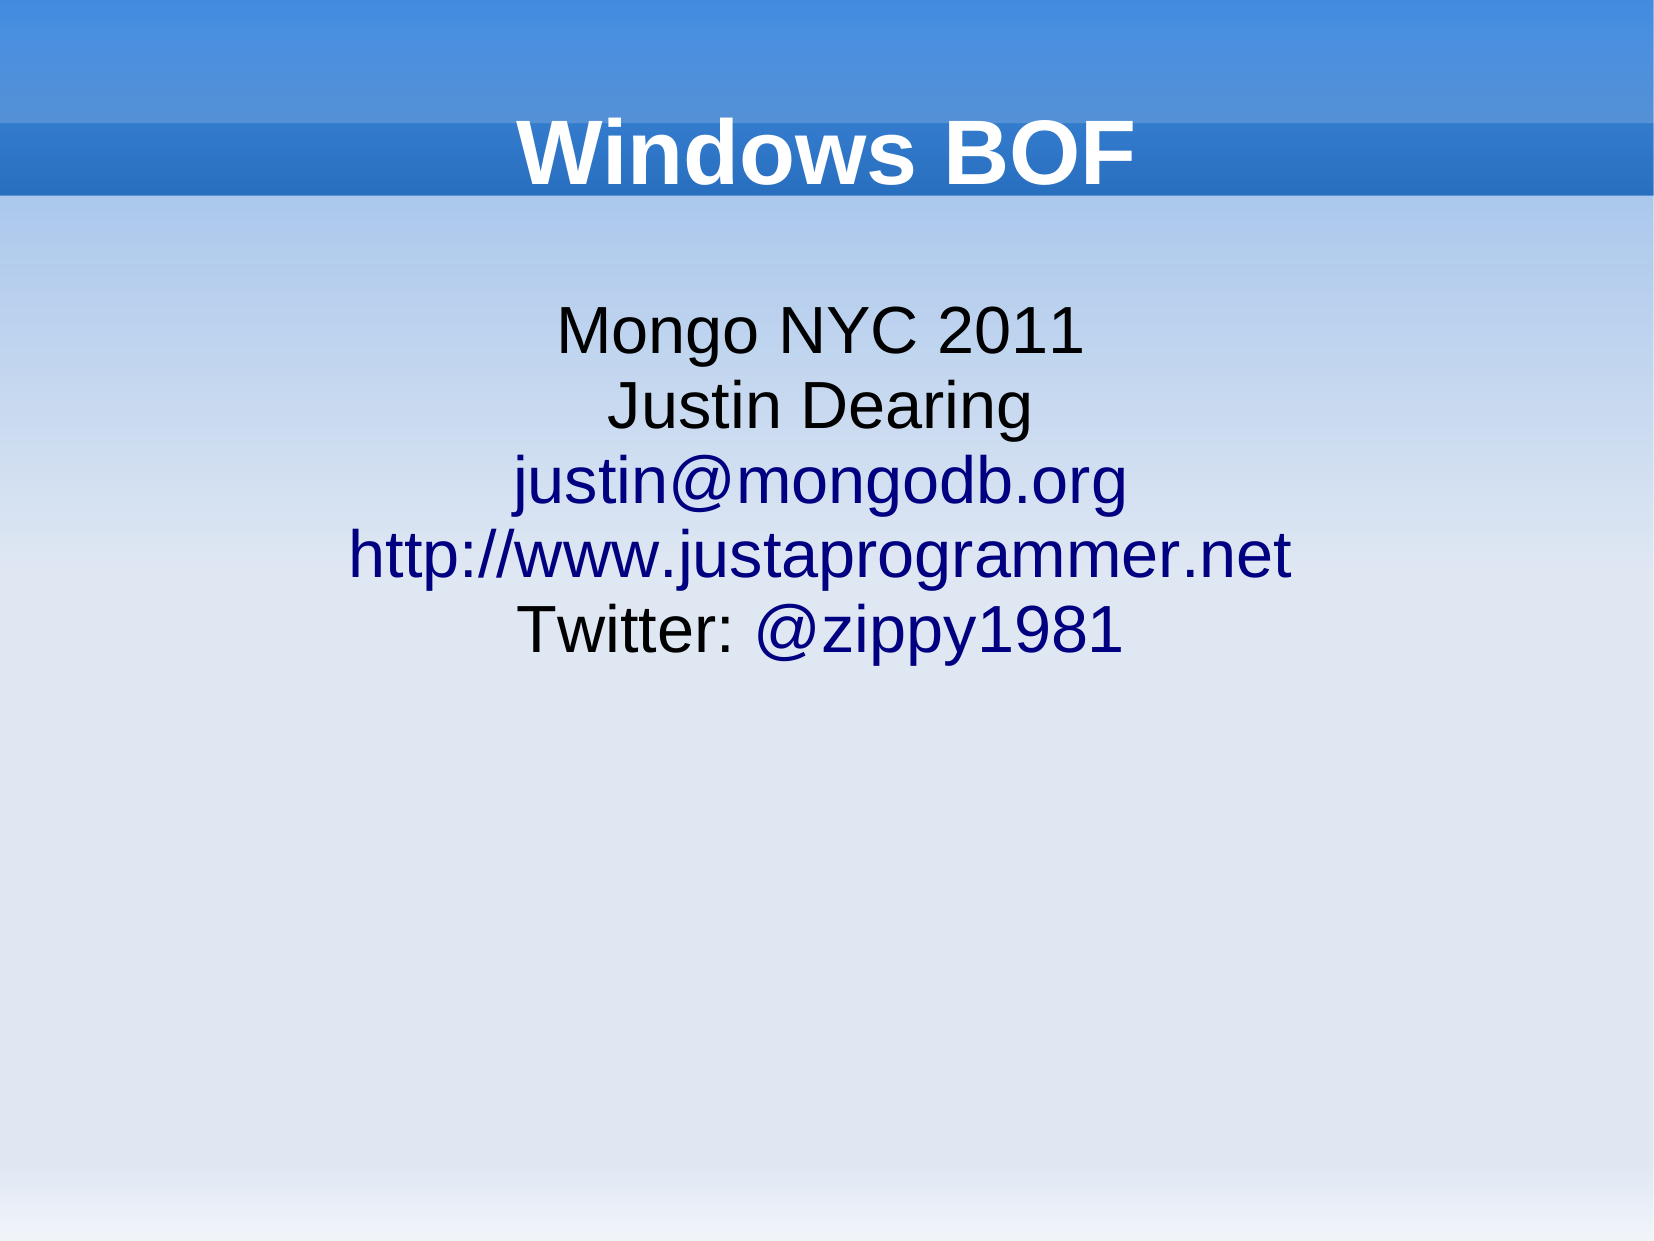

# Mongo NYC 2011
Justin Dearing
justin@mongodb.org
http://www.justaprogrammer.net
Twitter: @zippy1981
Windows BOF